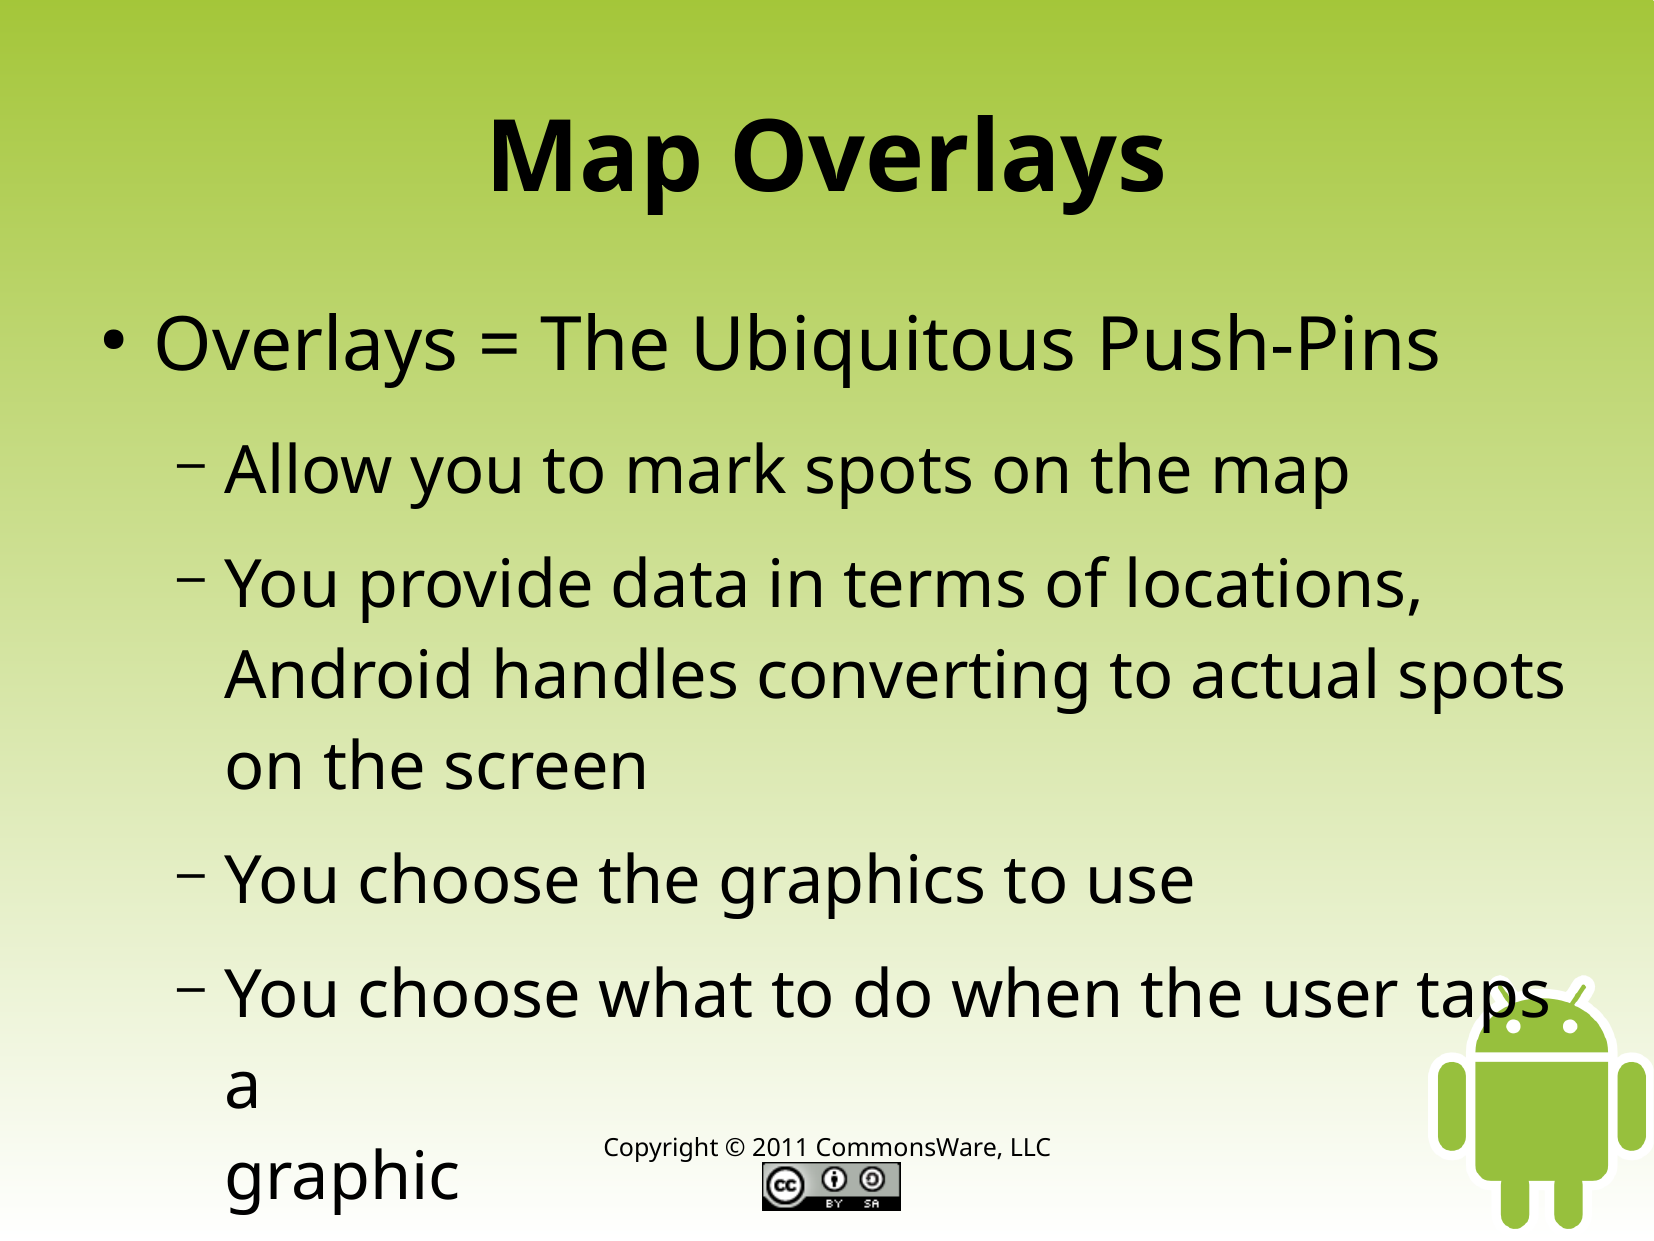

# Map Overlays
Overlays = The Ubiquitous Push-Pins
Allow you to mark spots on the map
You provide data in terms of locations, Android handles converting to actual spots on the screen
You choose the graphics to use
You choose what to do when the user taps a
graphic